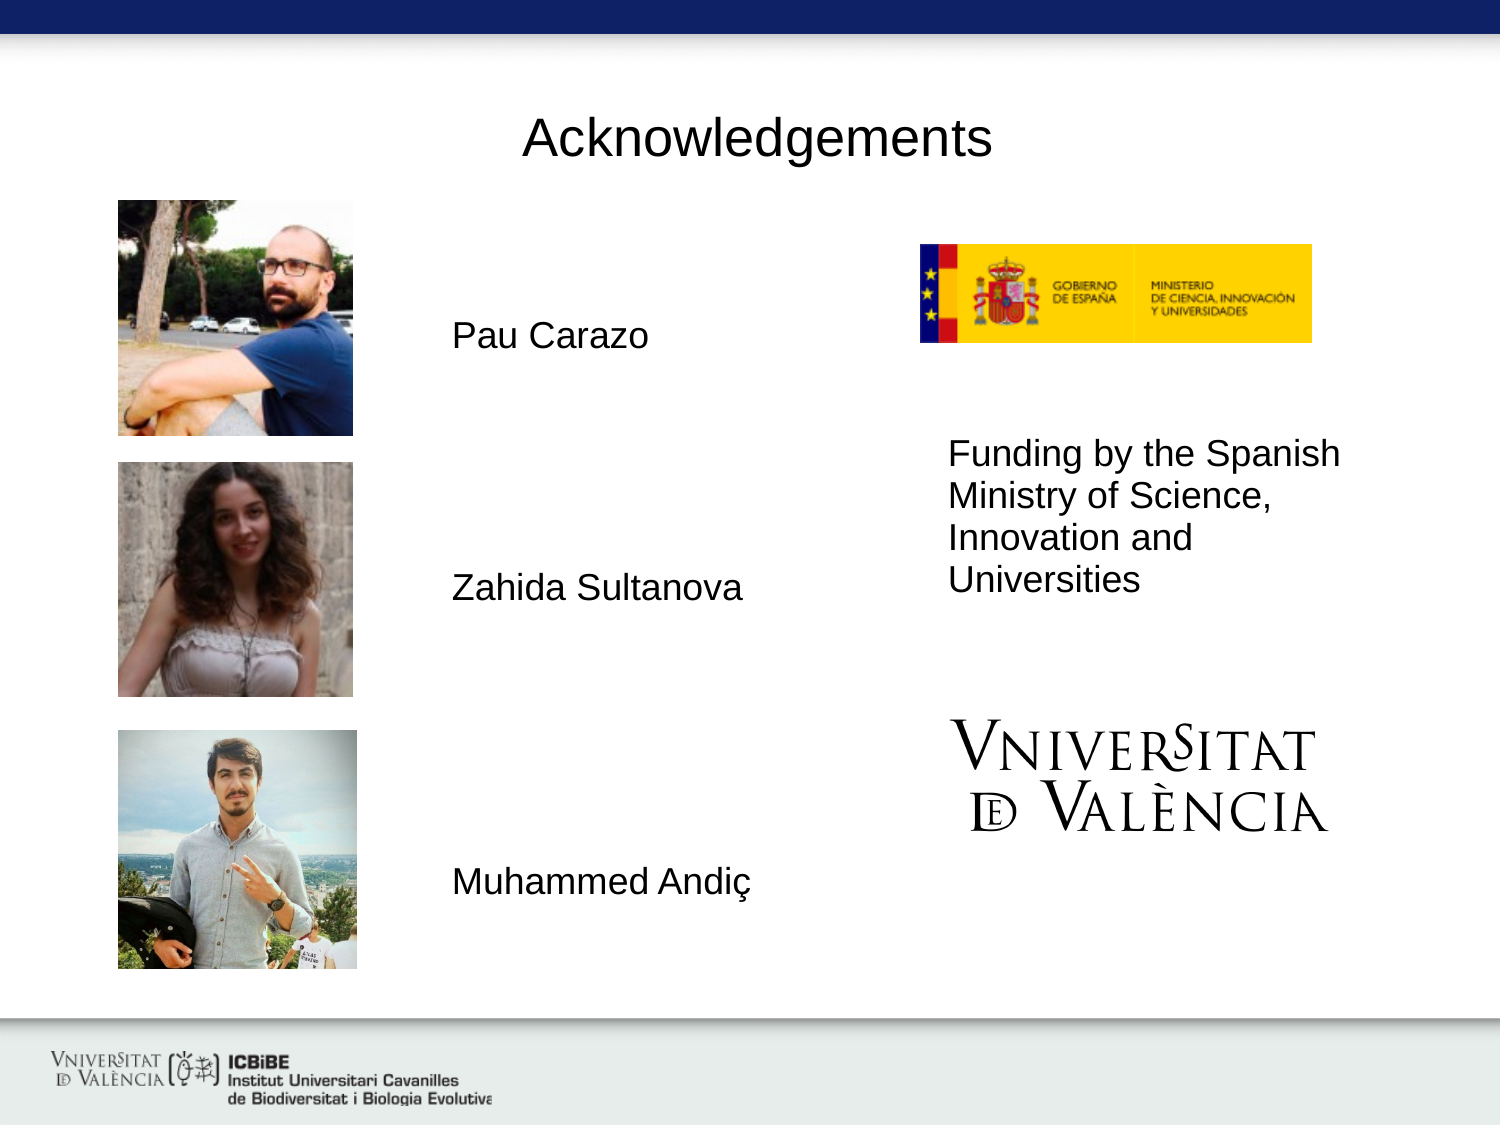

Acknowledgements
Pau Carazo
Zahida Sultanova
Muhammed Andiç
Funding by the Spanish Ministry of Science, Innovation and Universities